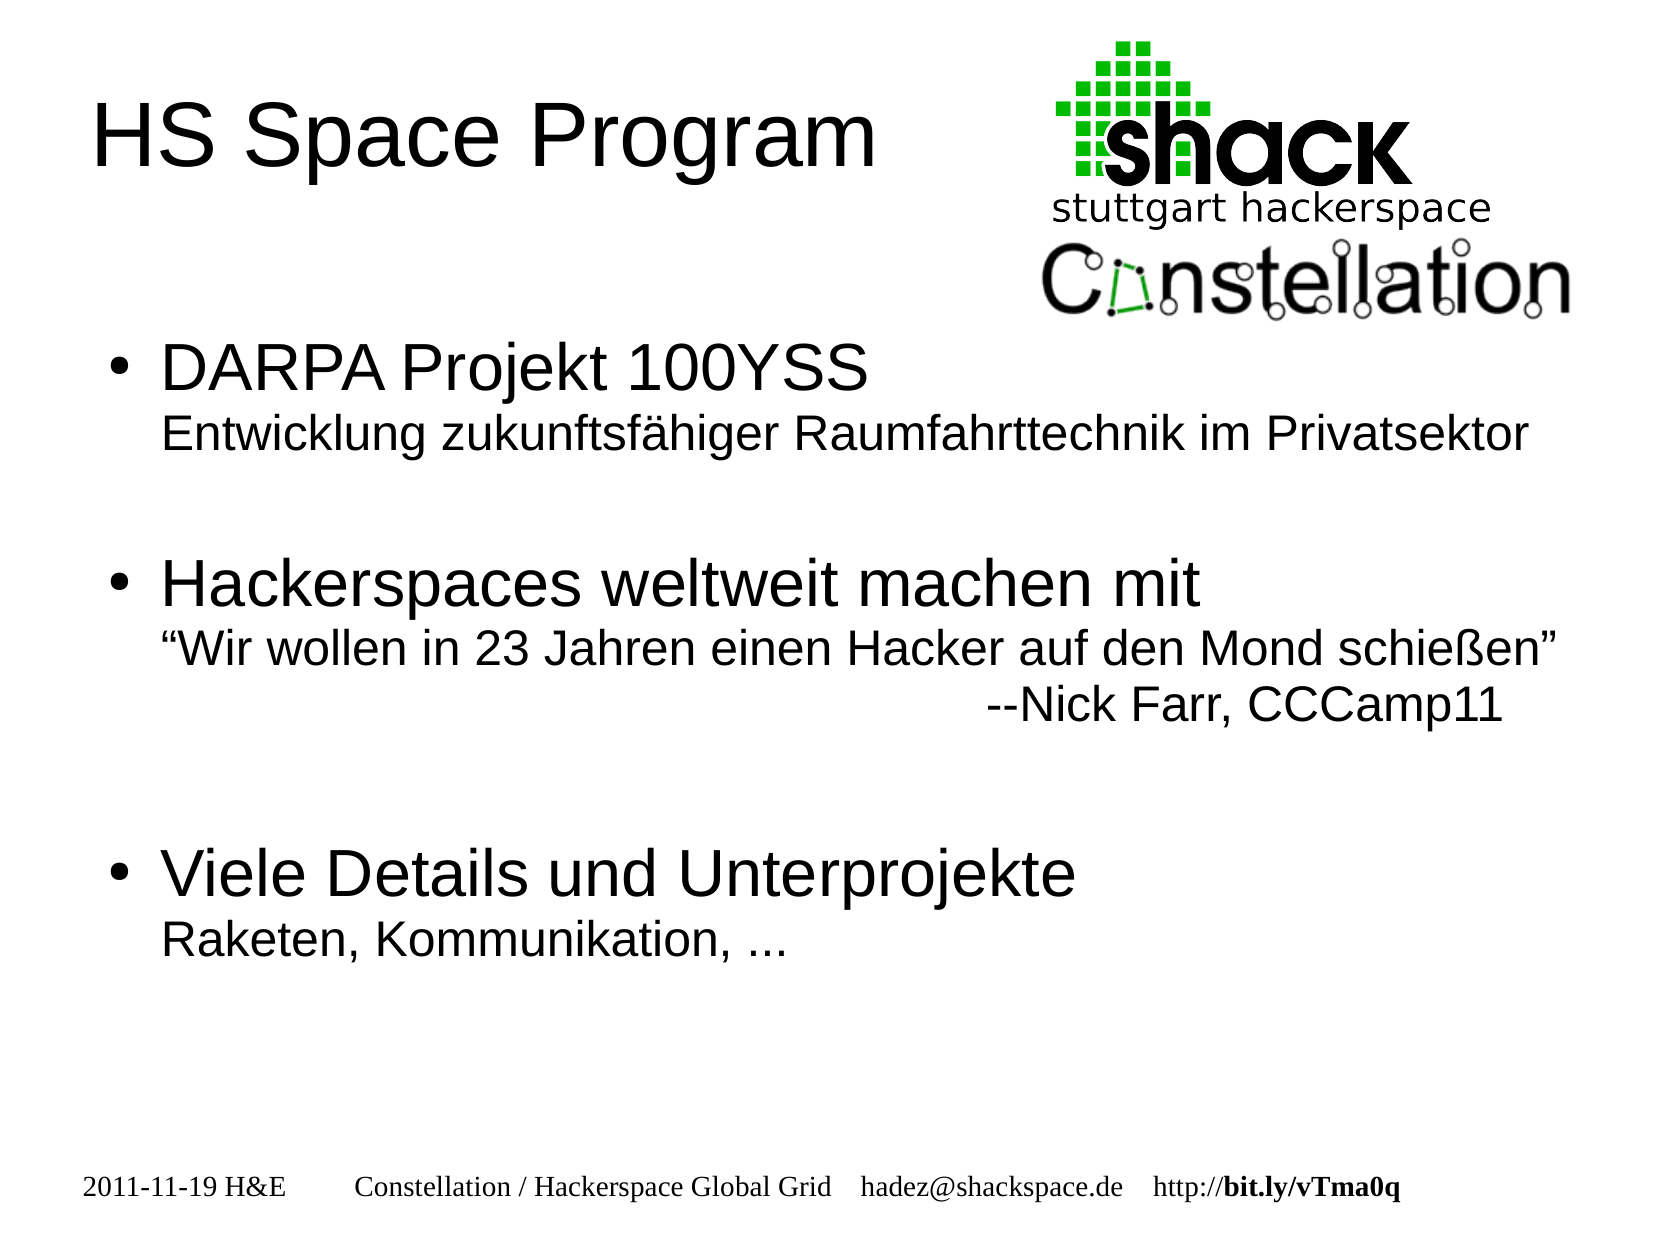

# HS Space Program
DARPA Projekt 100YSS
Entwicklung zukunftsfähiger Raumfahrttechnik im Privatsektor
Hackerspaces weltweit machen mit
“Wir wollen in 23 Jahren einen Hacker auf den Mond schießen”
											--Nick Farr, CCCamp11
Viele Details und Unterprojekte
Raketen, Kommunikation, ...